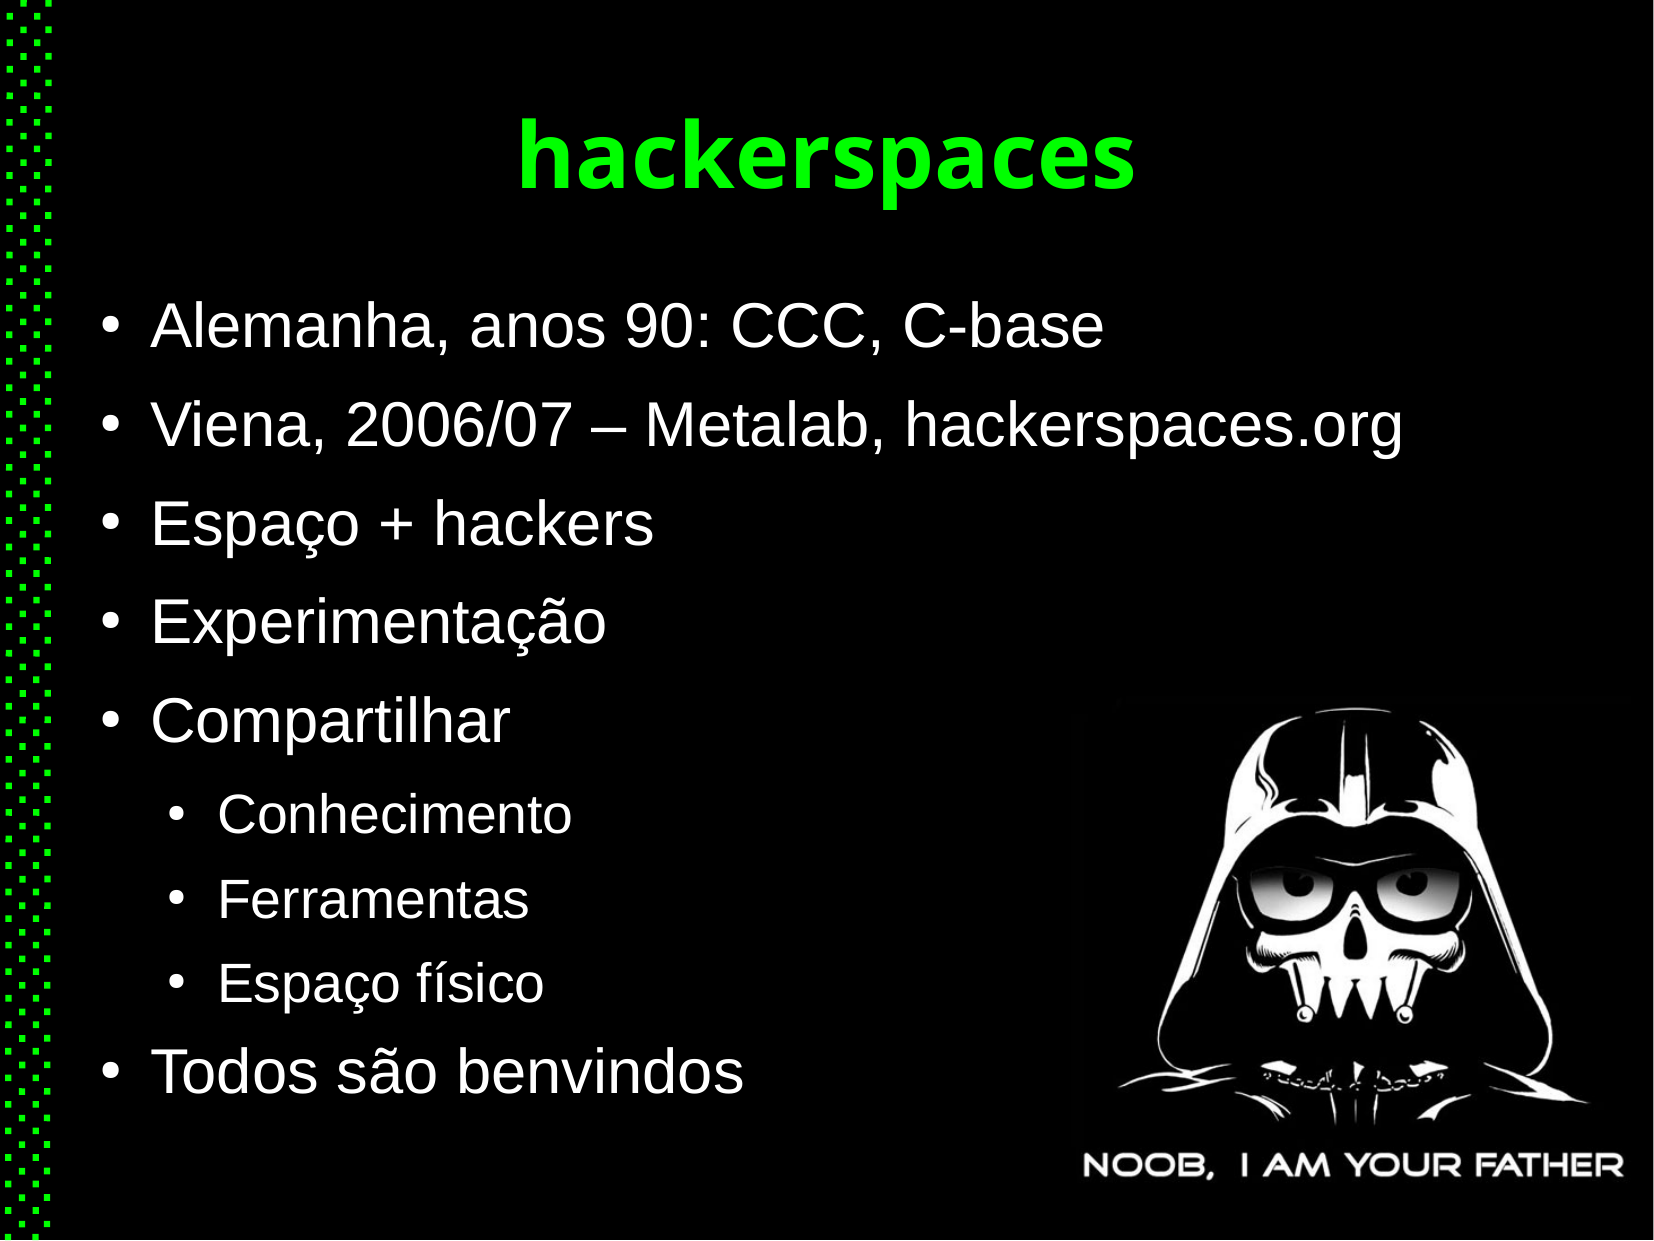

# hackerspaces
Alemanha, anos 90: CCC, C-base
Viena, 2006/07 – Metalab, hackerspaces.org
Espaço + hackers
Experimentação
Compartilhar
Conhecimento
Ferramentas
Espaço físico
Todos são benvindos